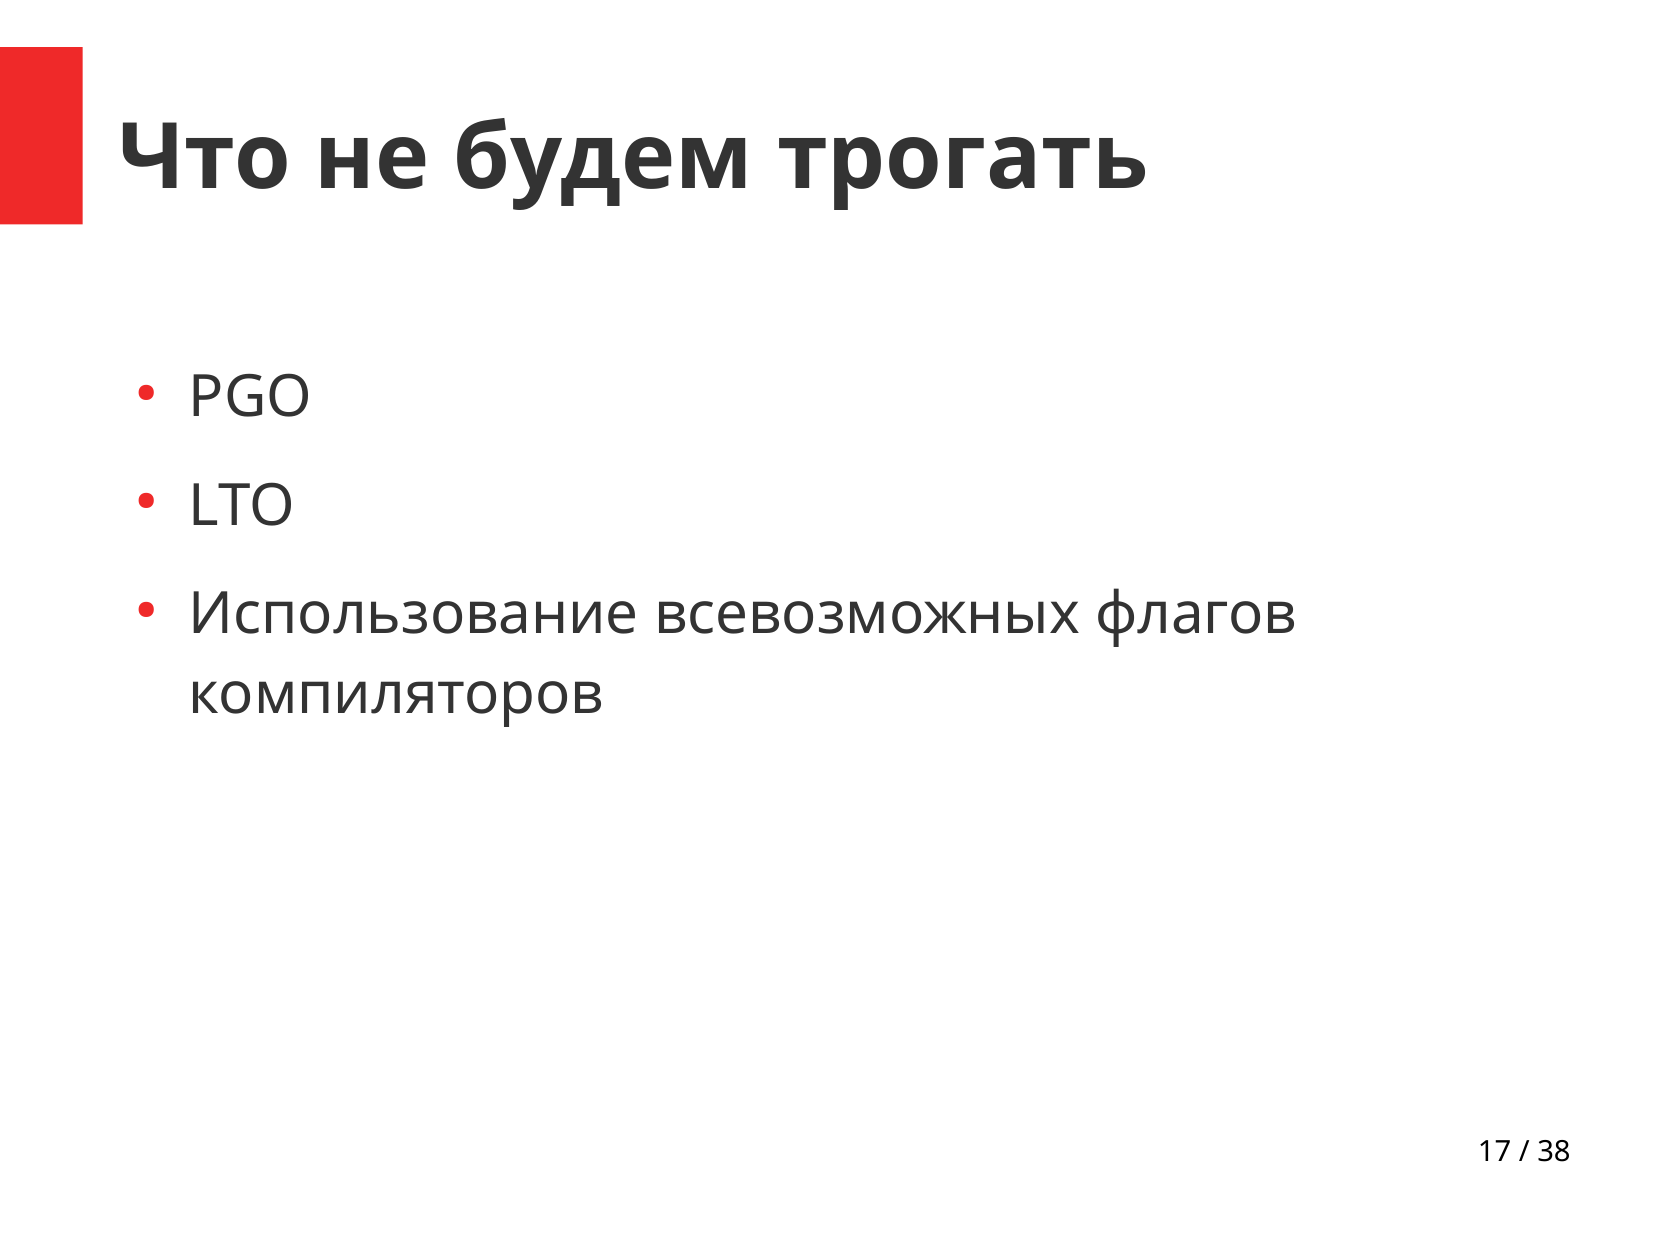

Что не будем трогать
# PGO
LTO
Использование всевозможных флагов компиляторов
17